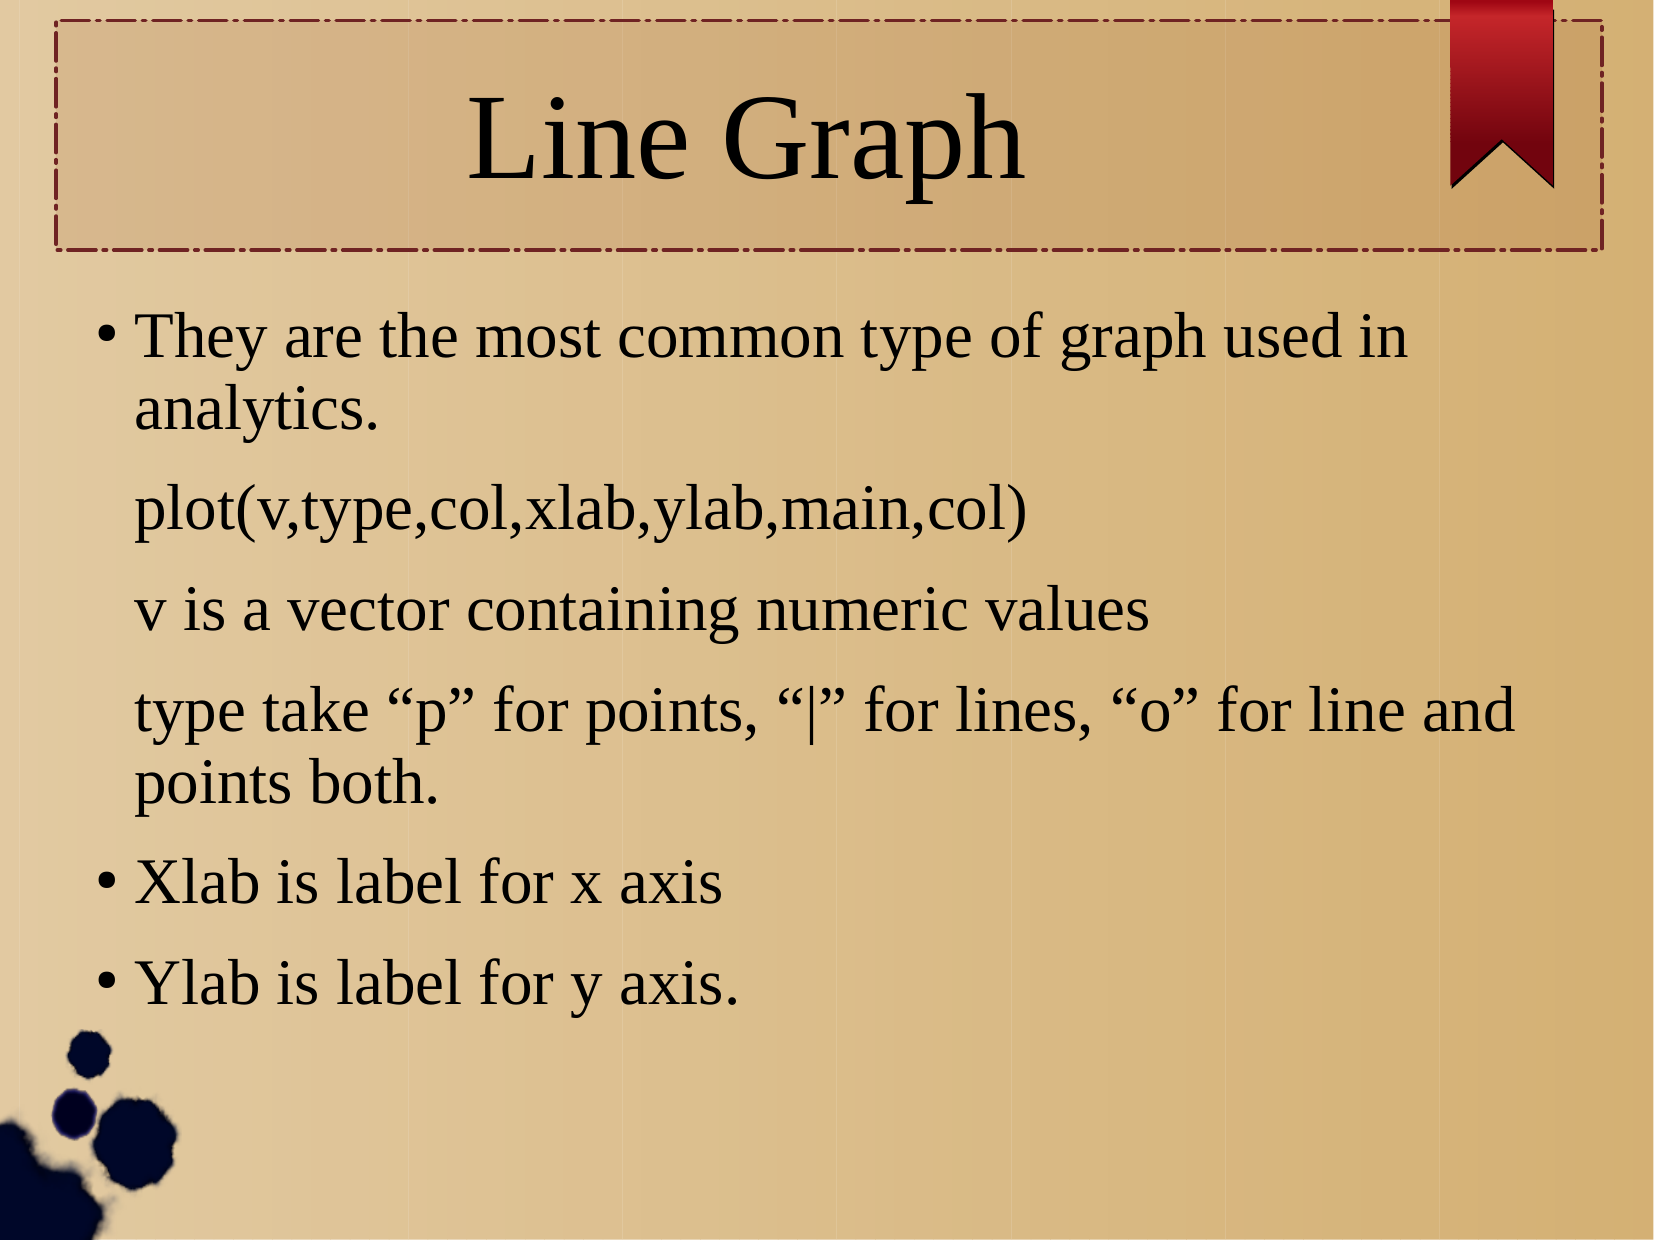

# Line Graph
They are the most common type of graph used in analytics.
plot(v,type,col,xlab,ylab,main,col)
v is a vector containing numeric values
type take “p” for points, “|” for lines, “o” for line and points both.
Xlab is label for x axis
Ylab is label for y axis.